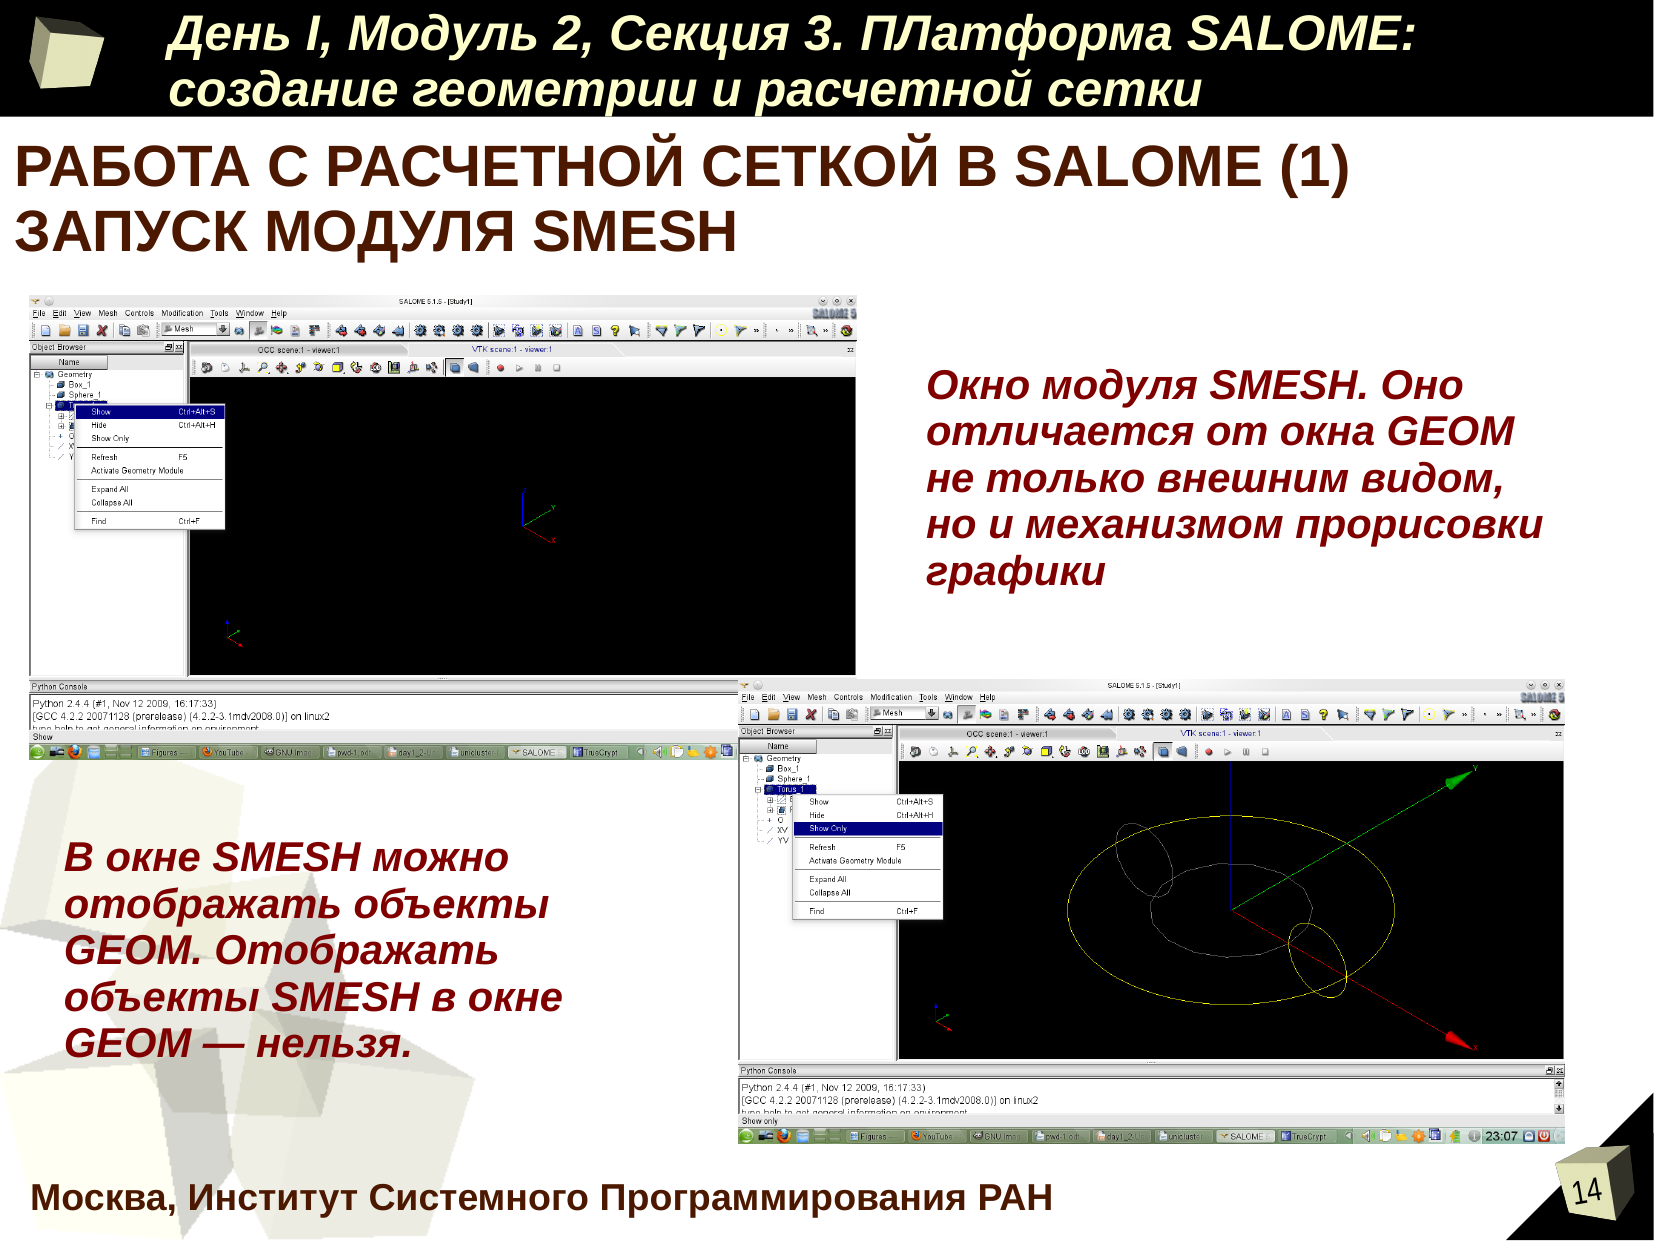

РАБОТА С РАСЧЕТНОЙ СЕТКОЙ В SALOME (1)
ЗАПУСК МОДУЛЯ SMESH
Окно модуля SMESH. Оно отличается от окна GEOM не только внешним видом, но и механизмом прорисовки графики
В окне SMESH можно отображать объекты GEOM. Отображать объекты SMESH в окне GEOM — нельзя.